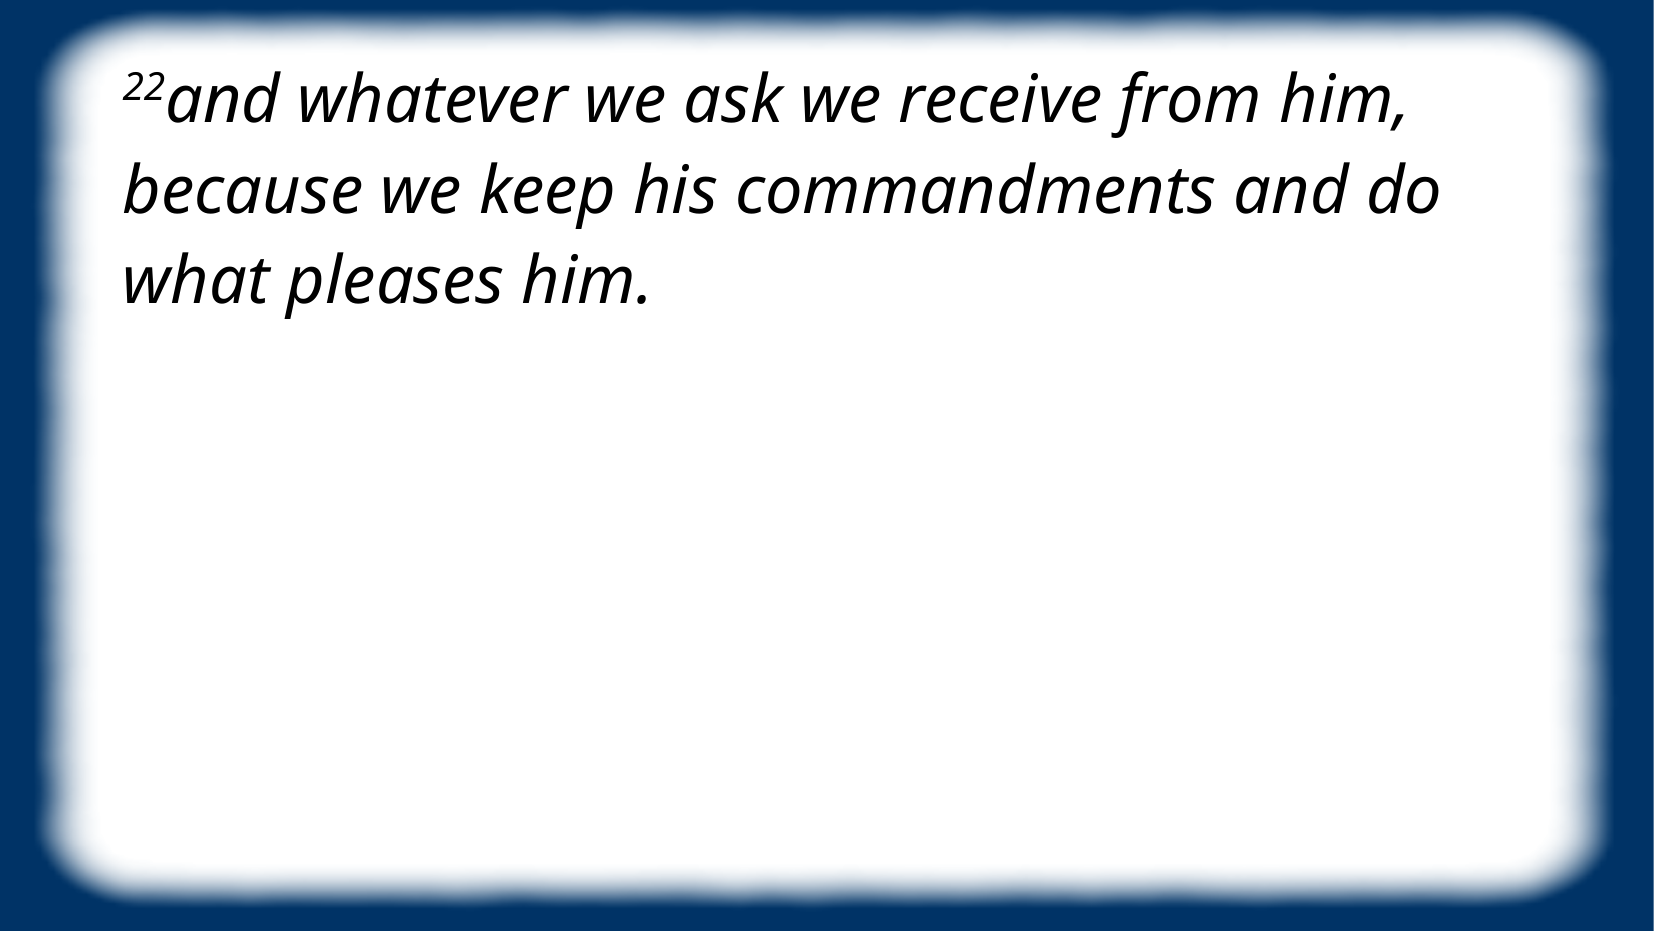

22and whatever we ask we receive from him, because we keep his commandments and do what pleases him.